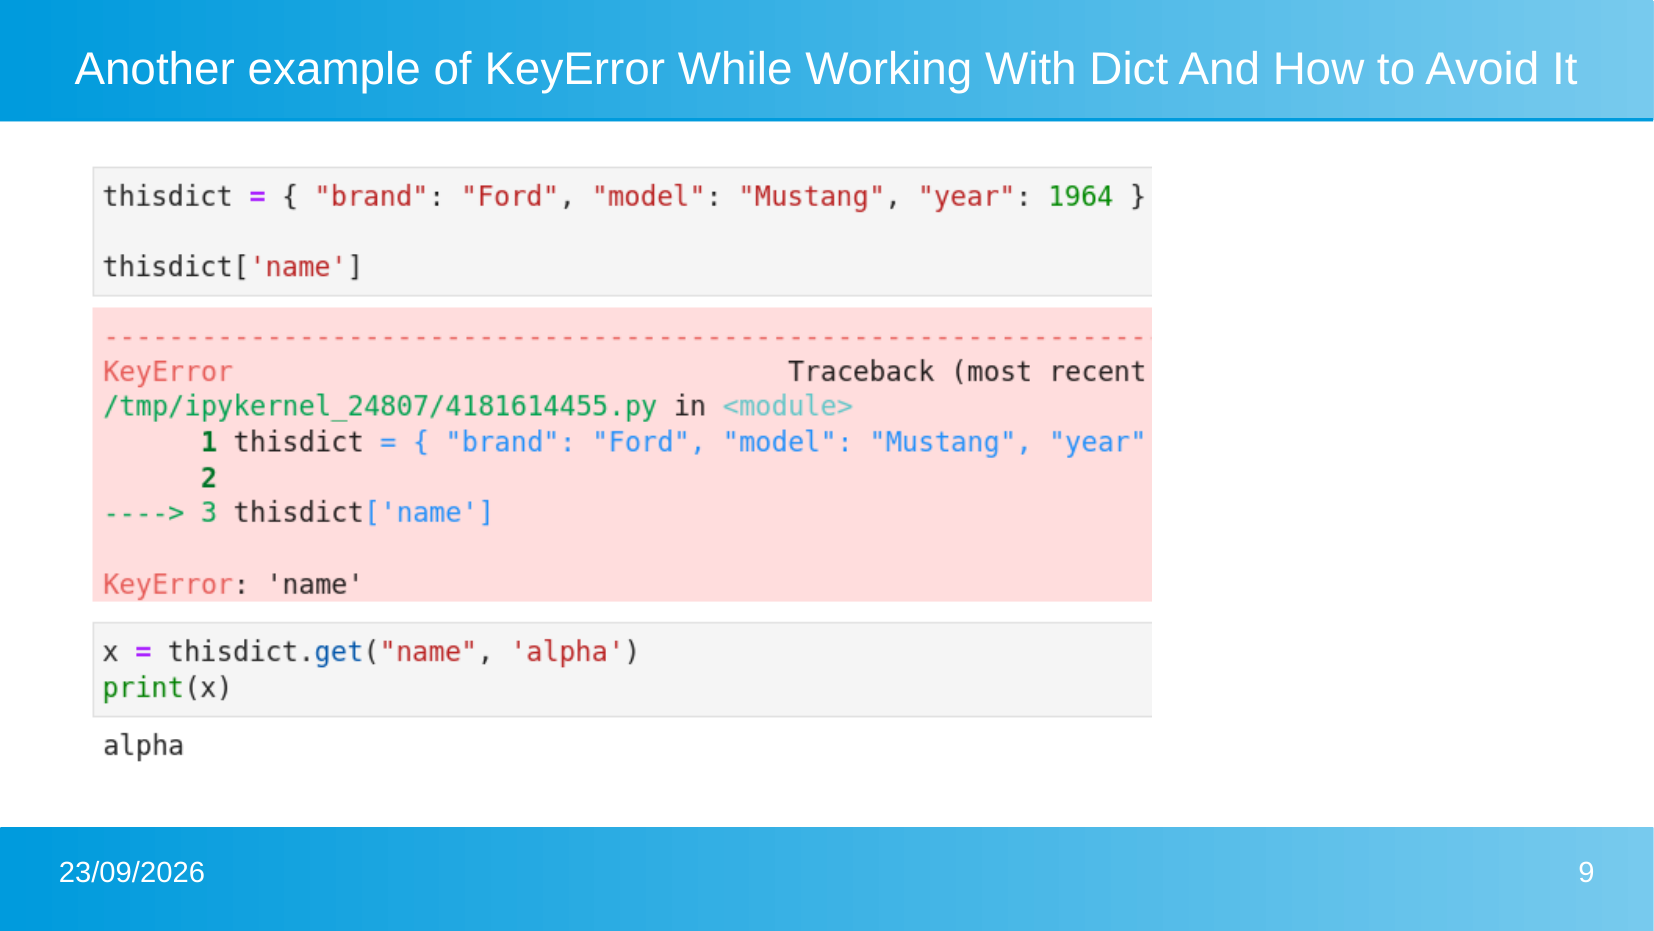

# Another example of KeyError While Working With Dict And How to Avoid It
9